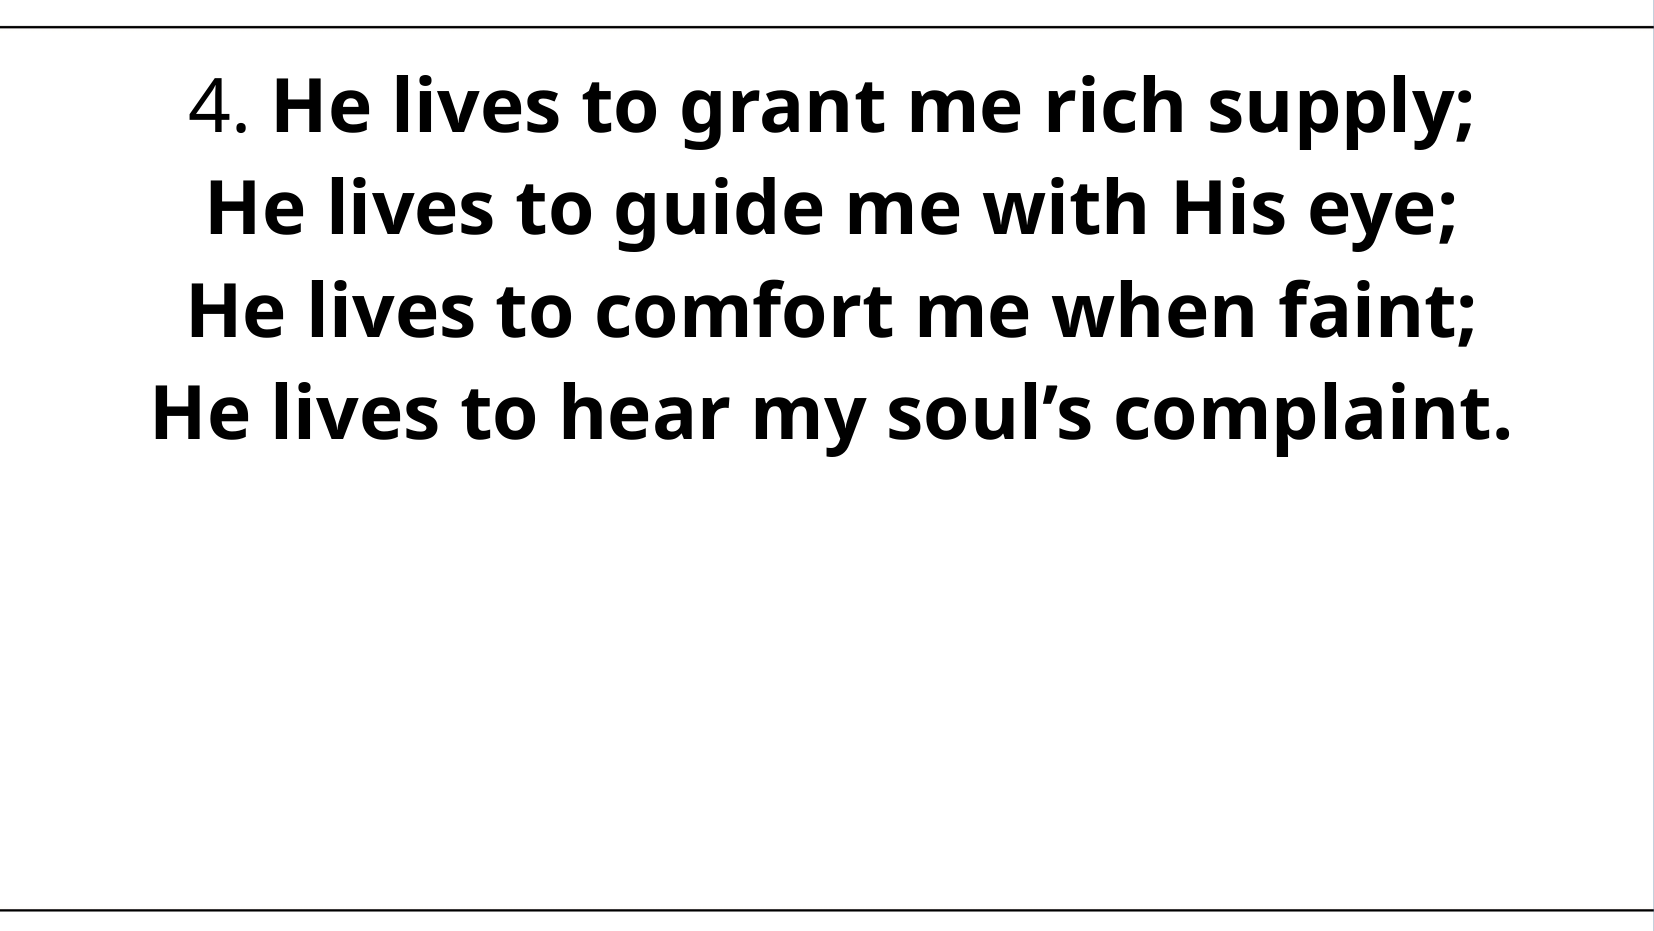

4. He lives to grant me rich supply;
He lives to guide me with His eye;
He lives to comfort me when faint;
He lives to hear my soul’s complaint.